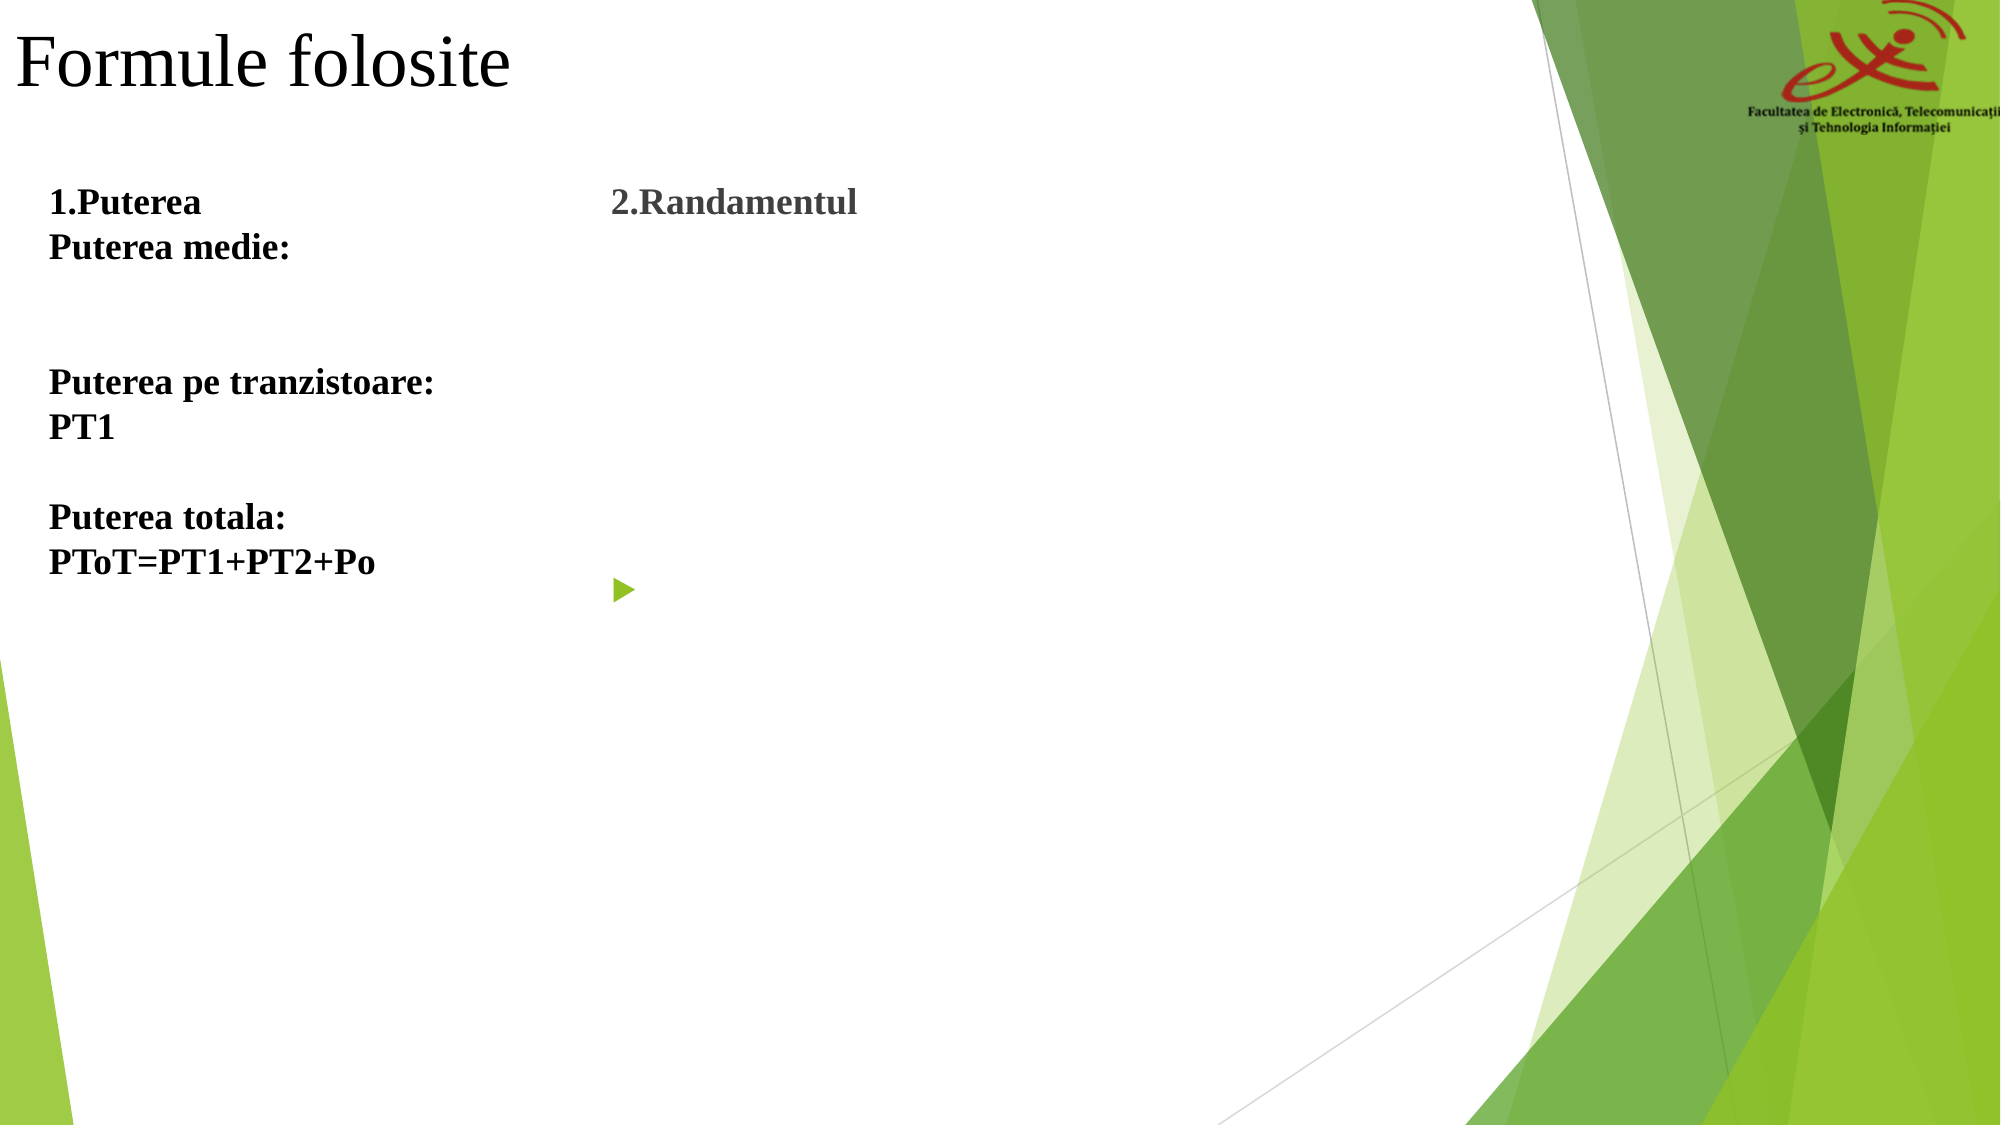

# Formule folosite
1.Puterea
Puterea medie:
Puterea pe tranzistoare: PT1
Puterea totala: PToT=PT1+PT2+Po
2.Randamentul